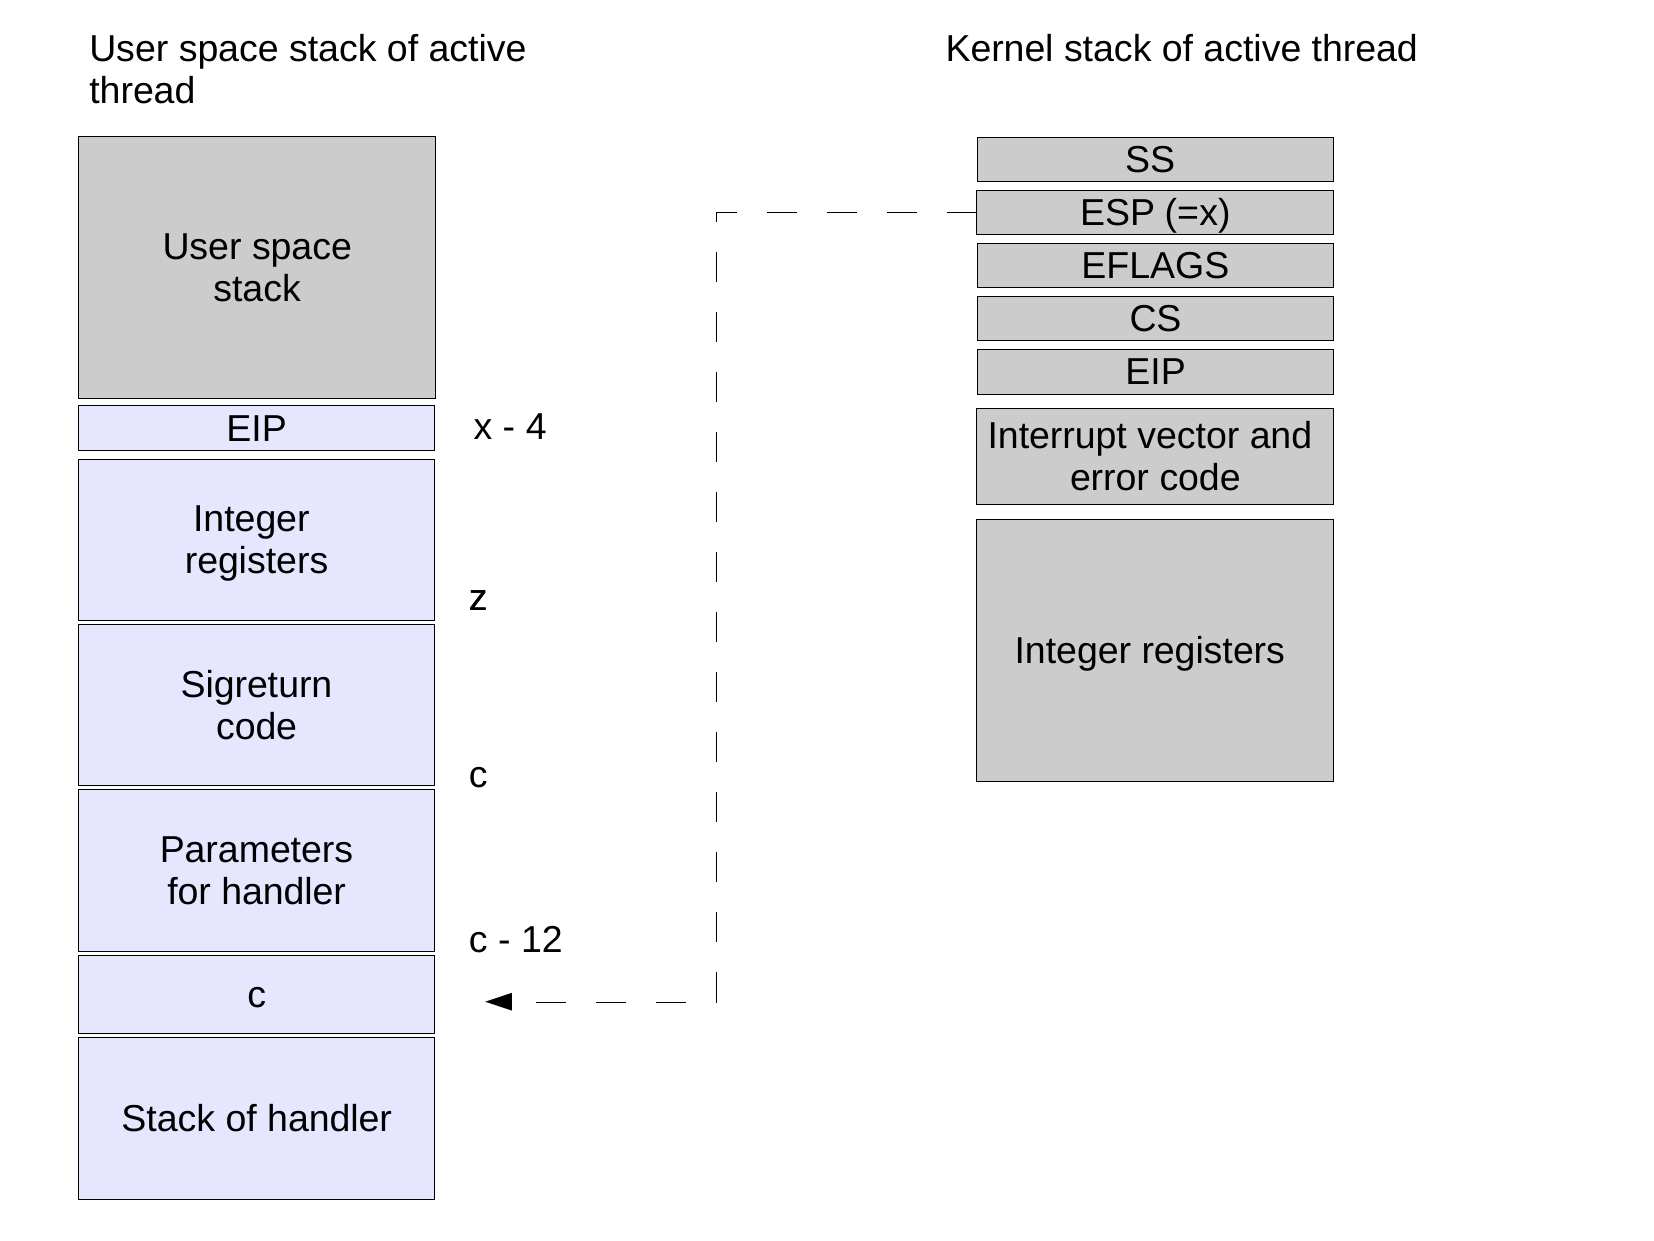

User space stack of active thread
Kernel stack of active thread
User space
stack
SS
ESP (=x)
EFLAGS
CS
EIP
x - 4
EIP
Interrupt vector and
error code
Integer
registers
Integer registers
z
z
Sigreturn
code
c
Parameters
for handler
c - 12
c
Stack of handler